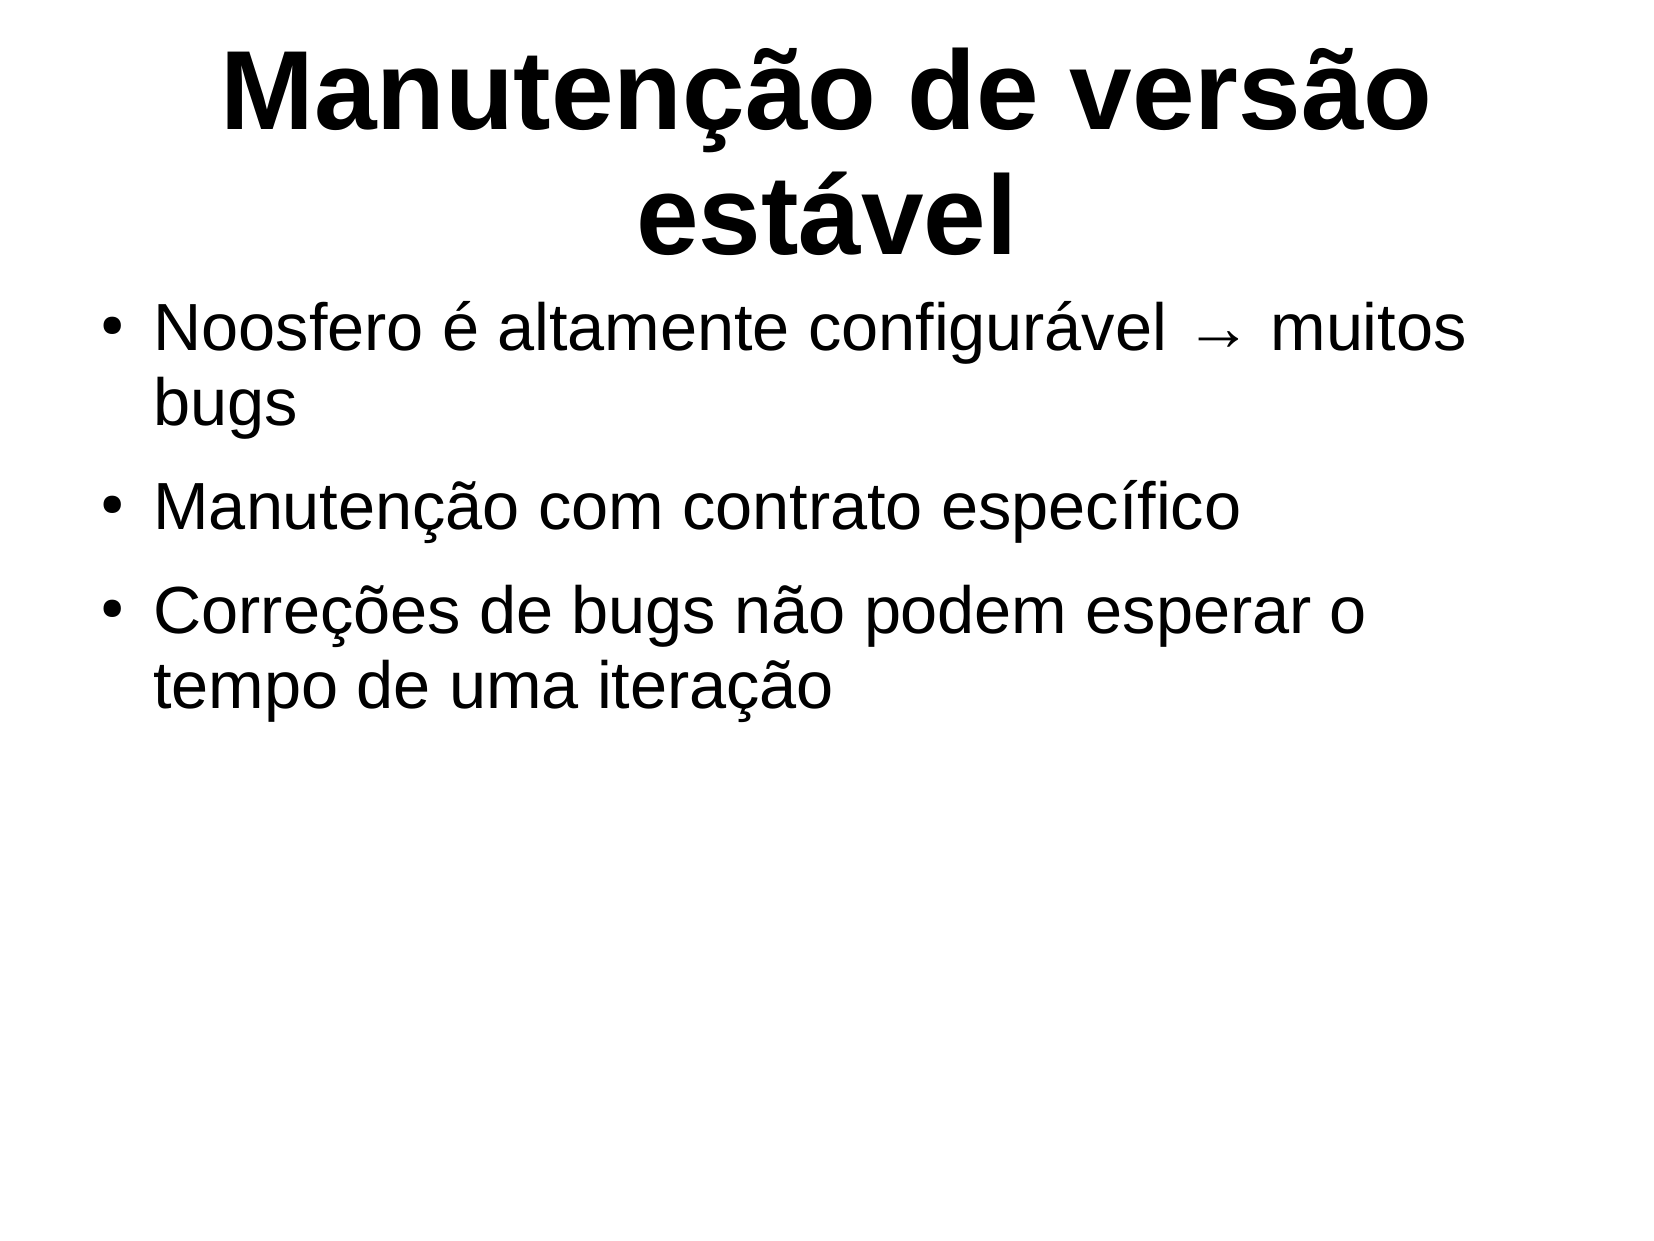

# Manutenção de versão estável
Noosfero é altamente configurável → muitos bugs
Manutenção com contrato específico
Correções de bugs não podem esperar o tempo de uma iteração